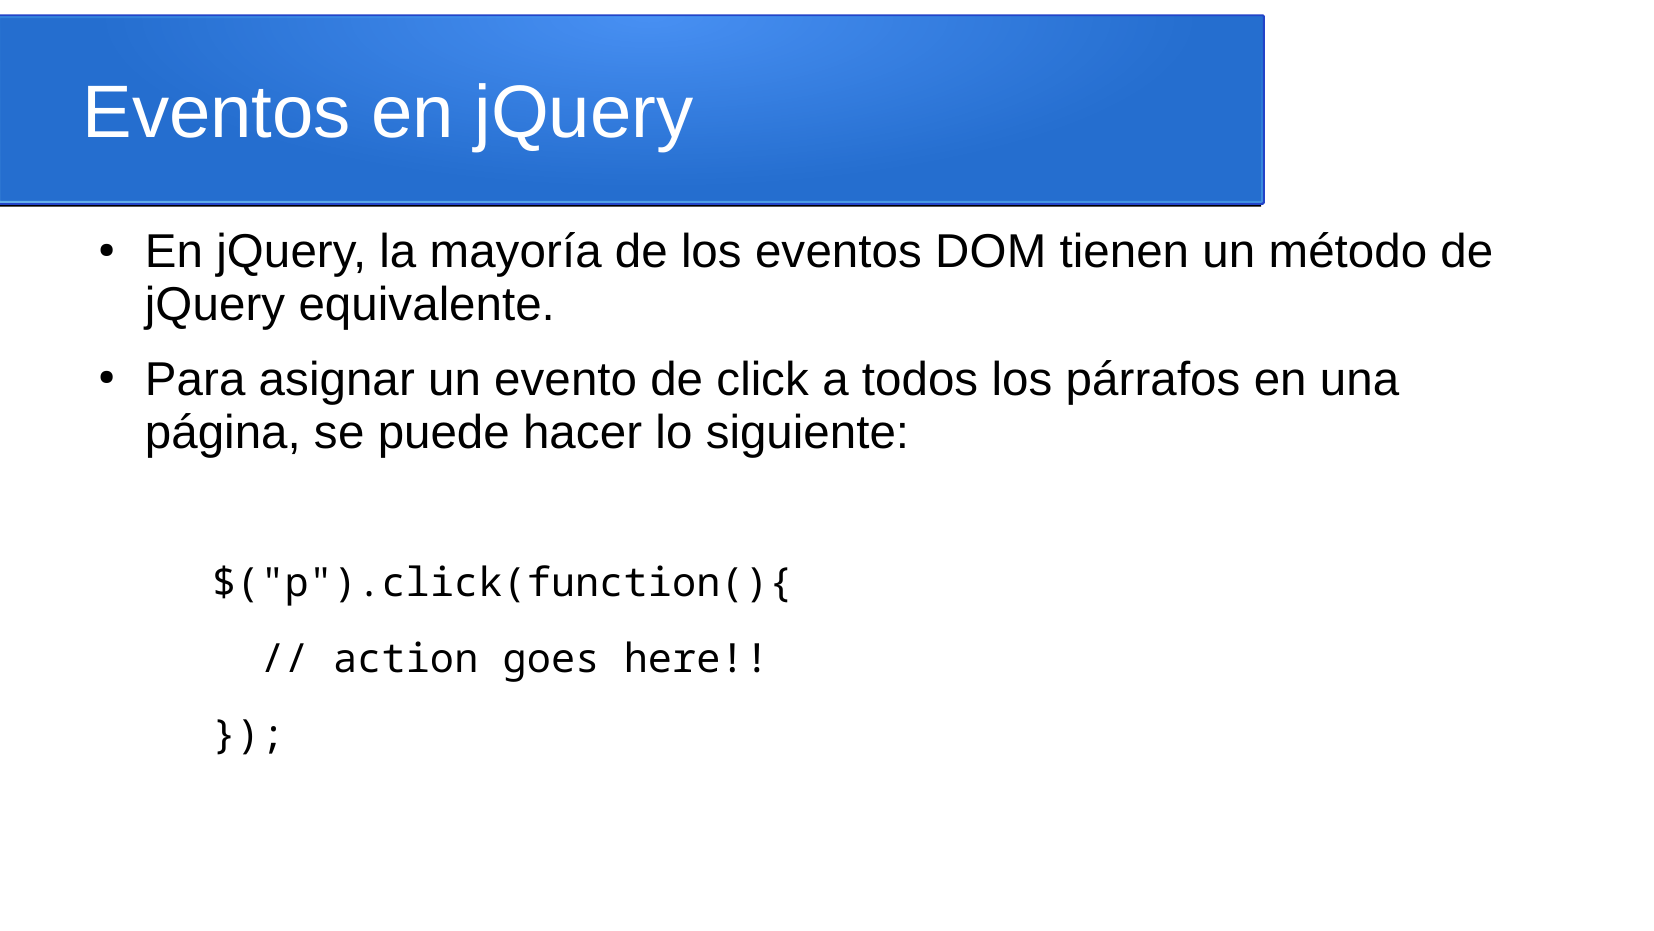

# Eventos en jQuery
En jQuery, la mayoría de los eventos DOM tienen un método de jQuery equivalente.
Para asignar un evento de click a todos los párrafos en una página, se puede hacer lo siguiente:
$("p").click(function(){
 // action goes here!!
});